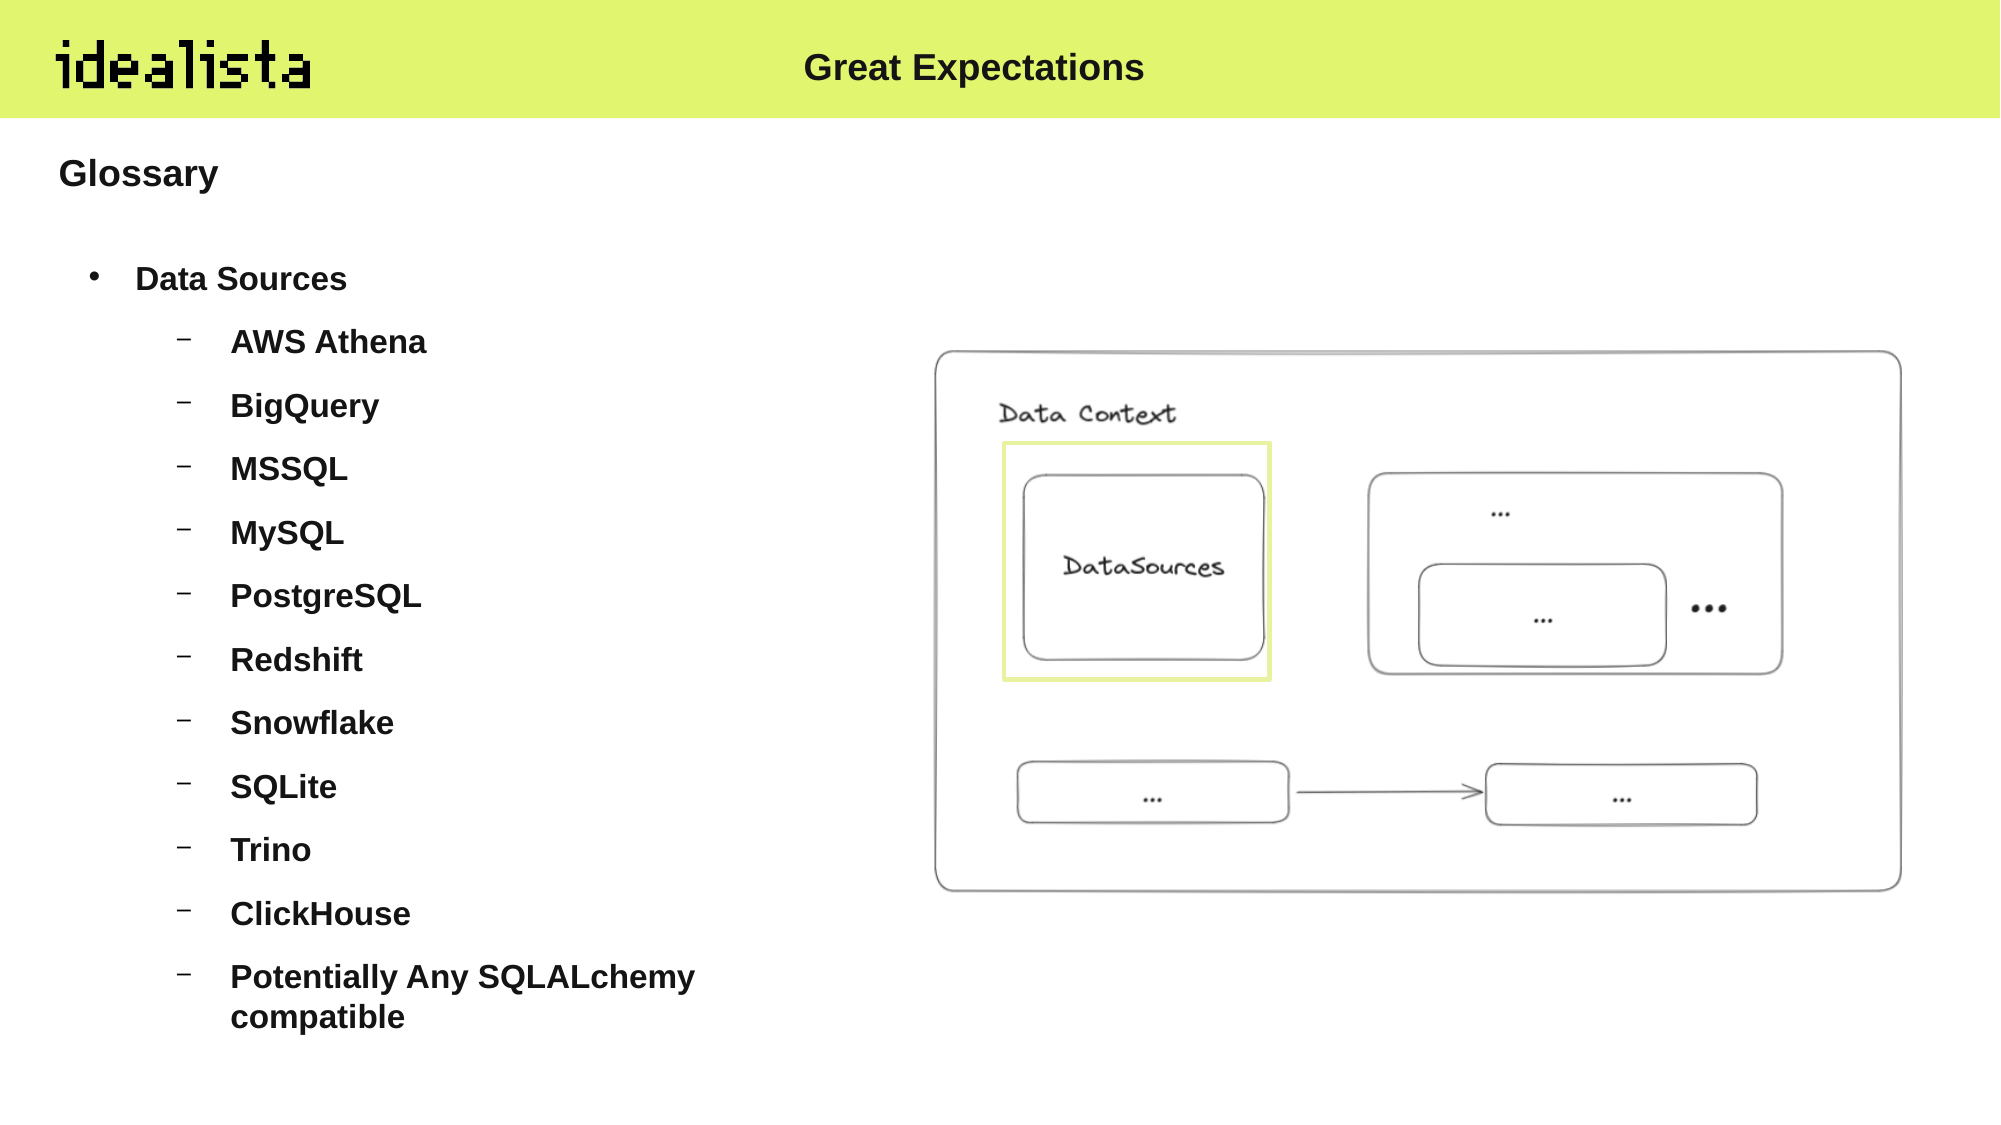

# Great Expectations
Glossary
Data Sources
AWS Athena
BigQuery
MSSQL
MySQL
PostgreSQL
Redshift
Snowflake
SQLite
Trino
ClickHouse
Potentially Any SQLALchemy compatible